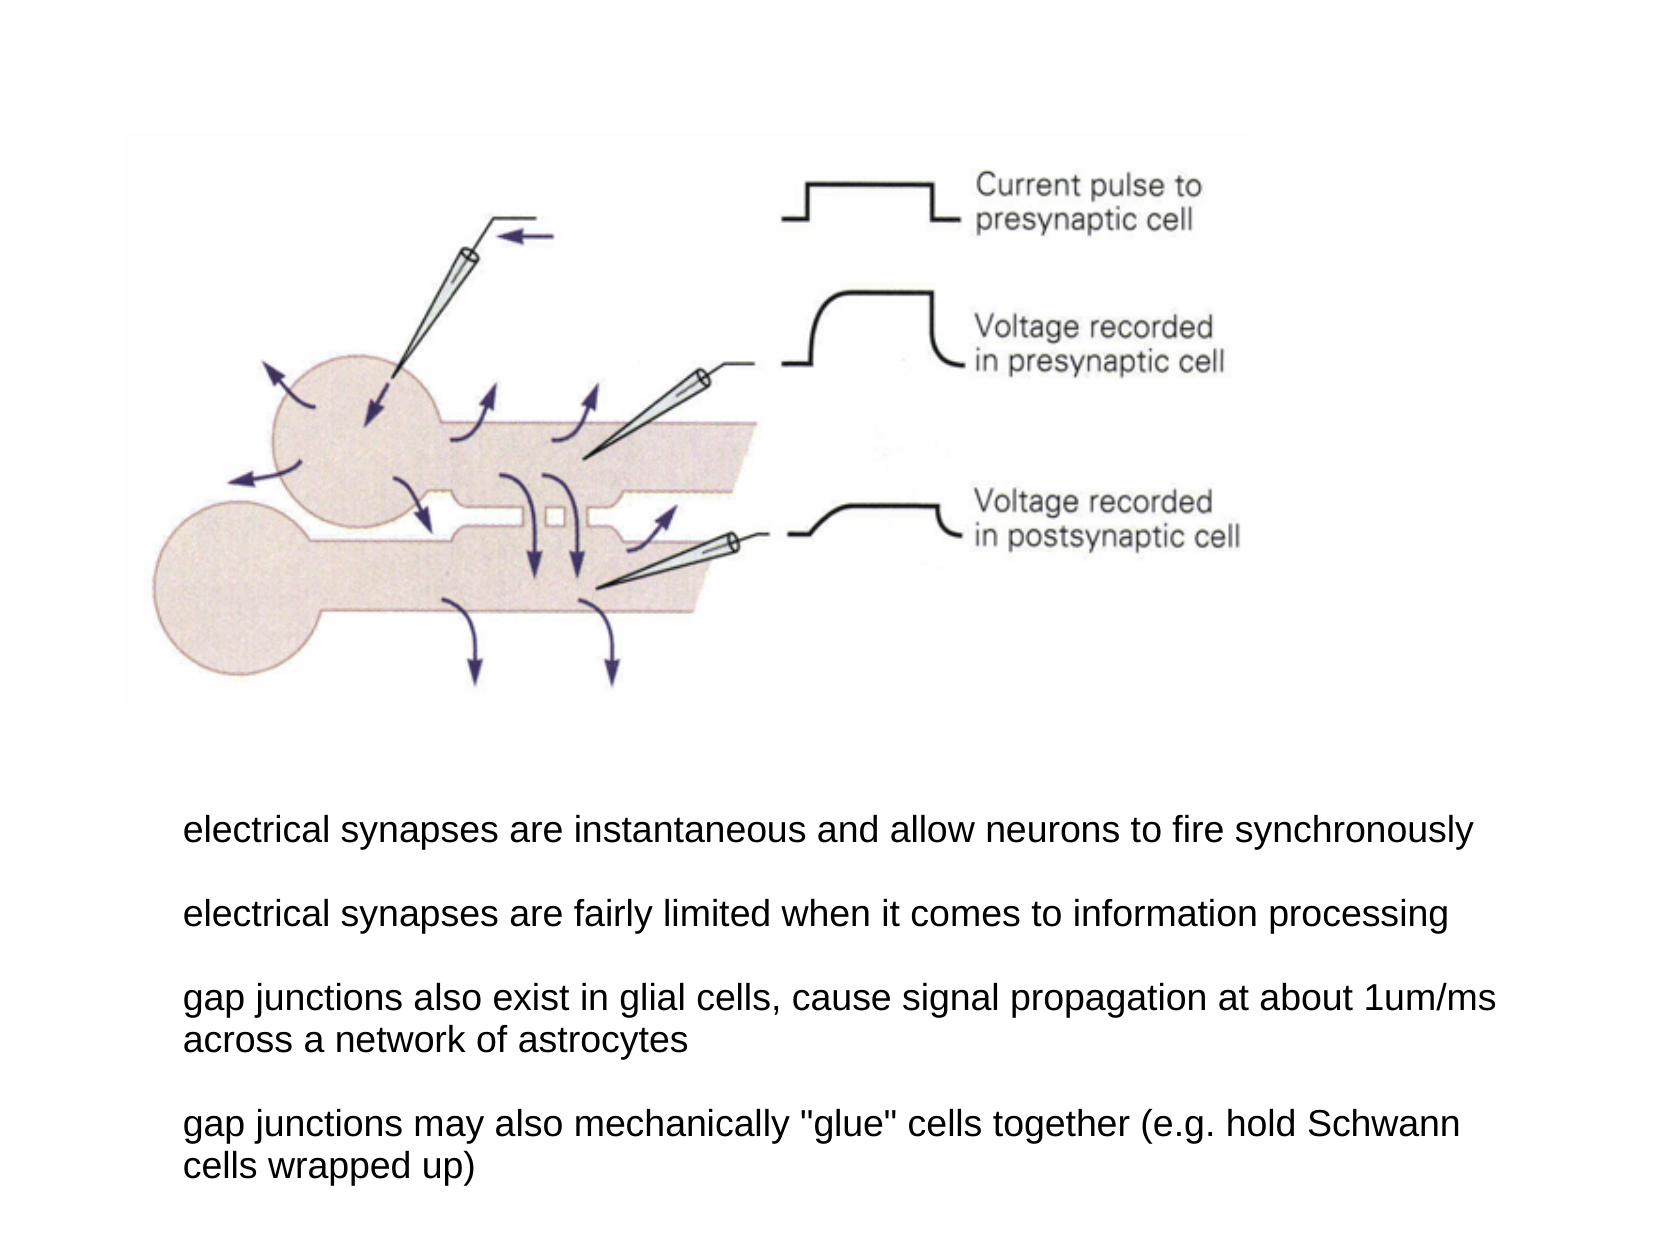

electrical synapses are instantaneous and allow neurons to fire synchronously
electrical synapses are fairly limited when it comes to information processing
gap junctions also exist in glial cells, cause signal propagation at about 1um/ms across a network of astrocytes
gap junctions may also mechanically "glue" cells together (e.g. hold Schwann cells wrapped up)